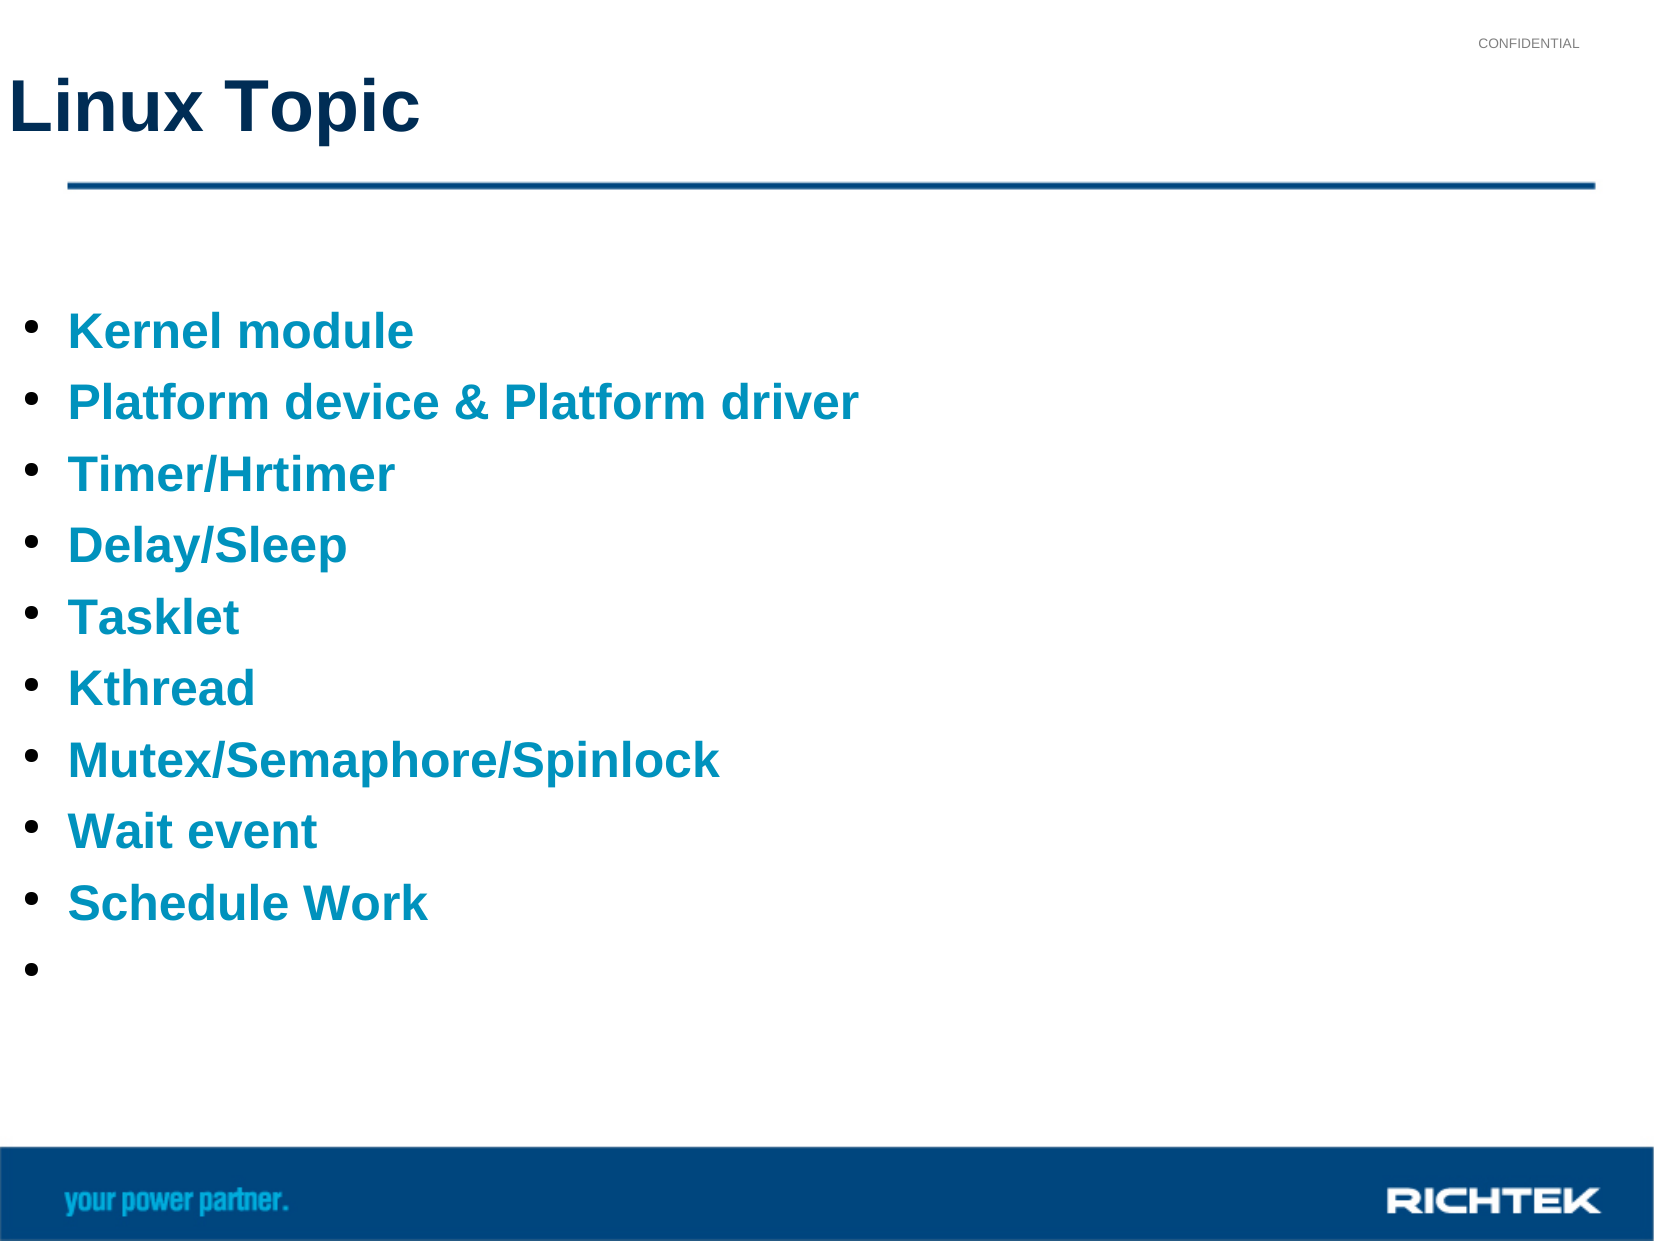

# Linux Topic
Kernel module
Platform device & Platform driver
Timer/Hrtimer
Delay/Sleep
Tasklet
Kthread
Mutex/Semaphore/Spinlock
Wait event
Schedule Work